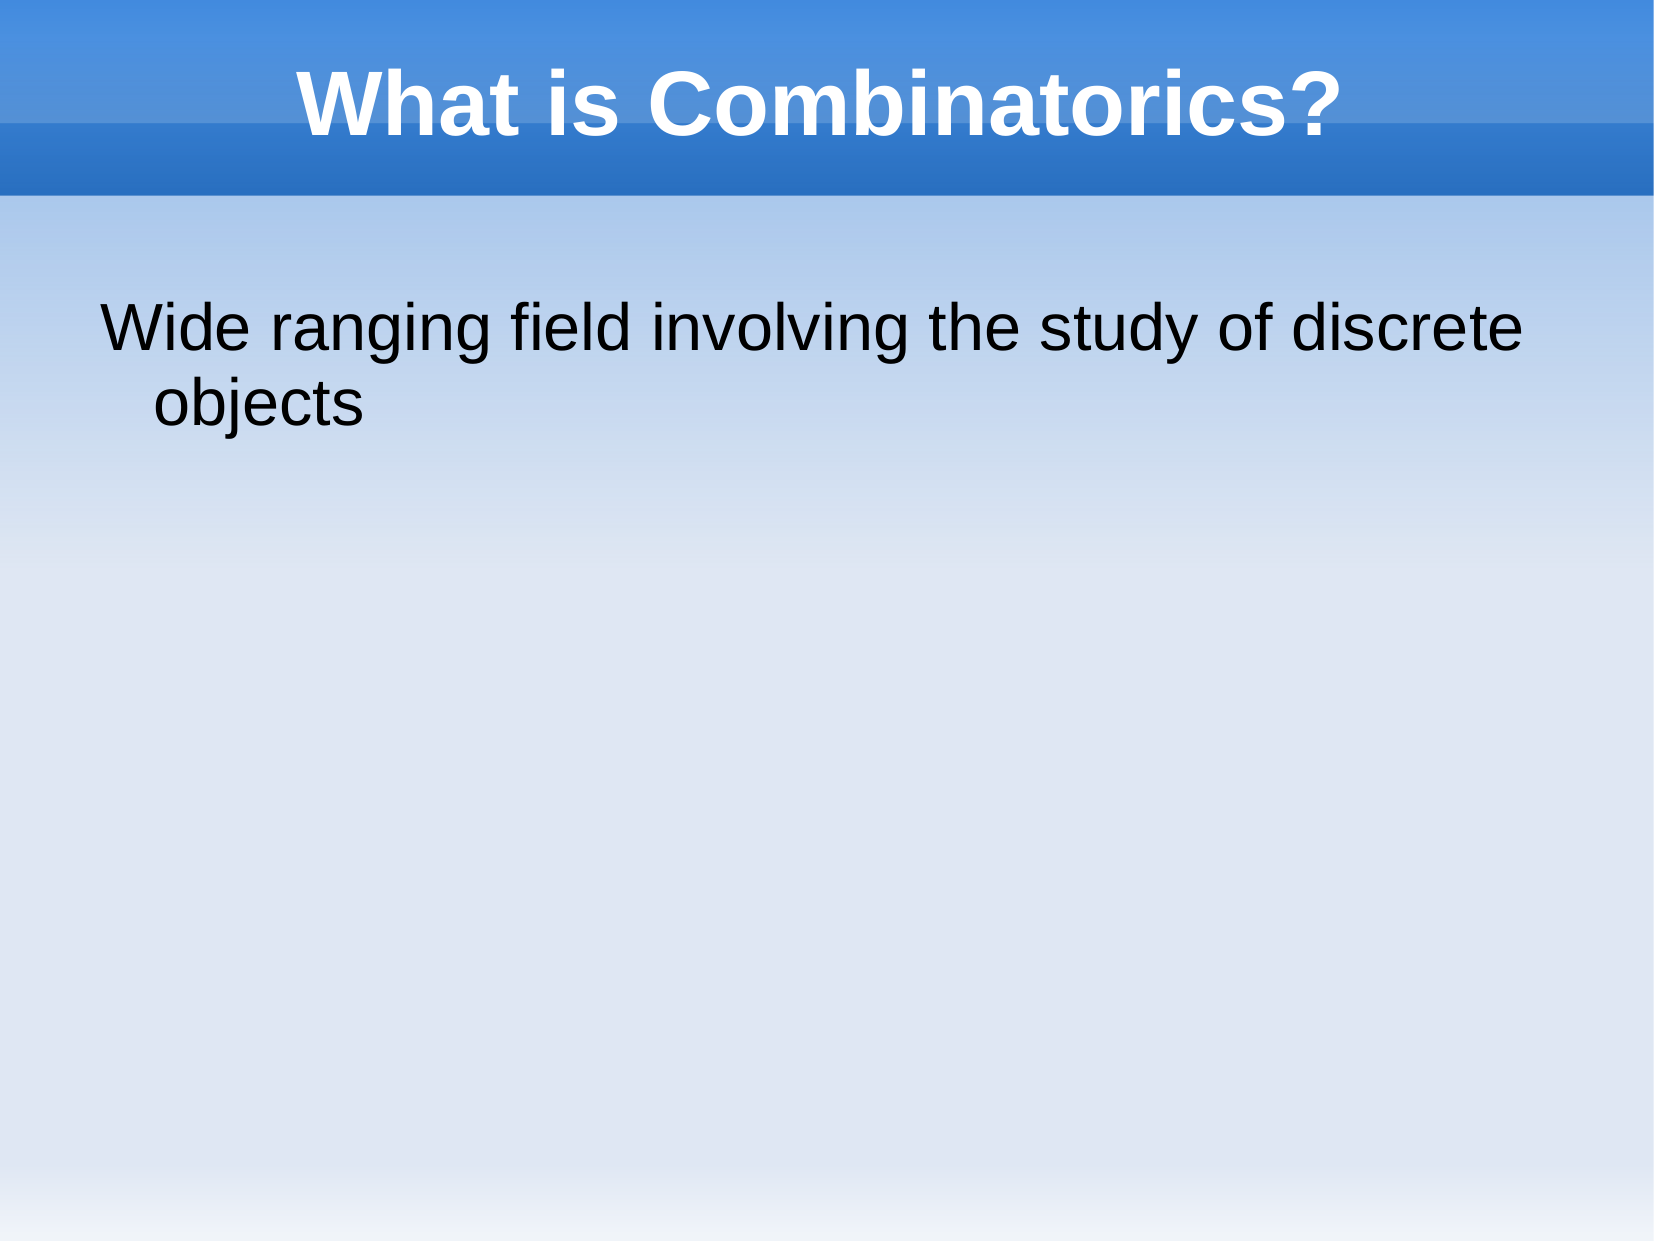

# What is Combinatorics?
Wide ranging field involving the study of discrete objects